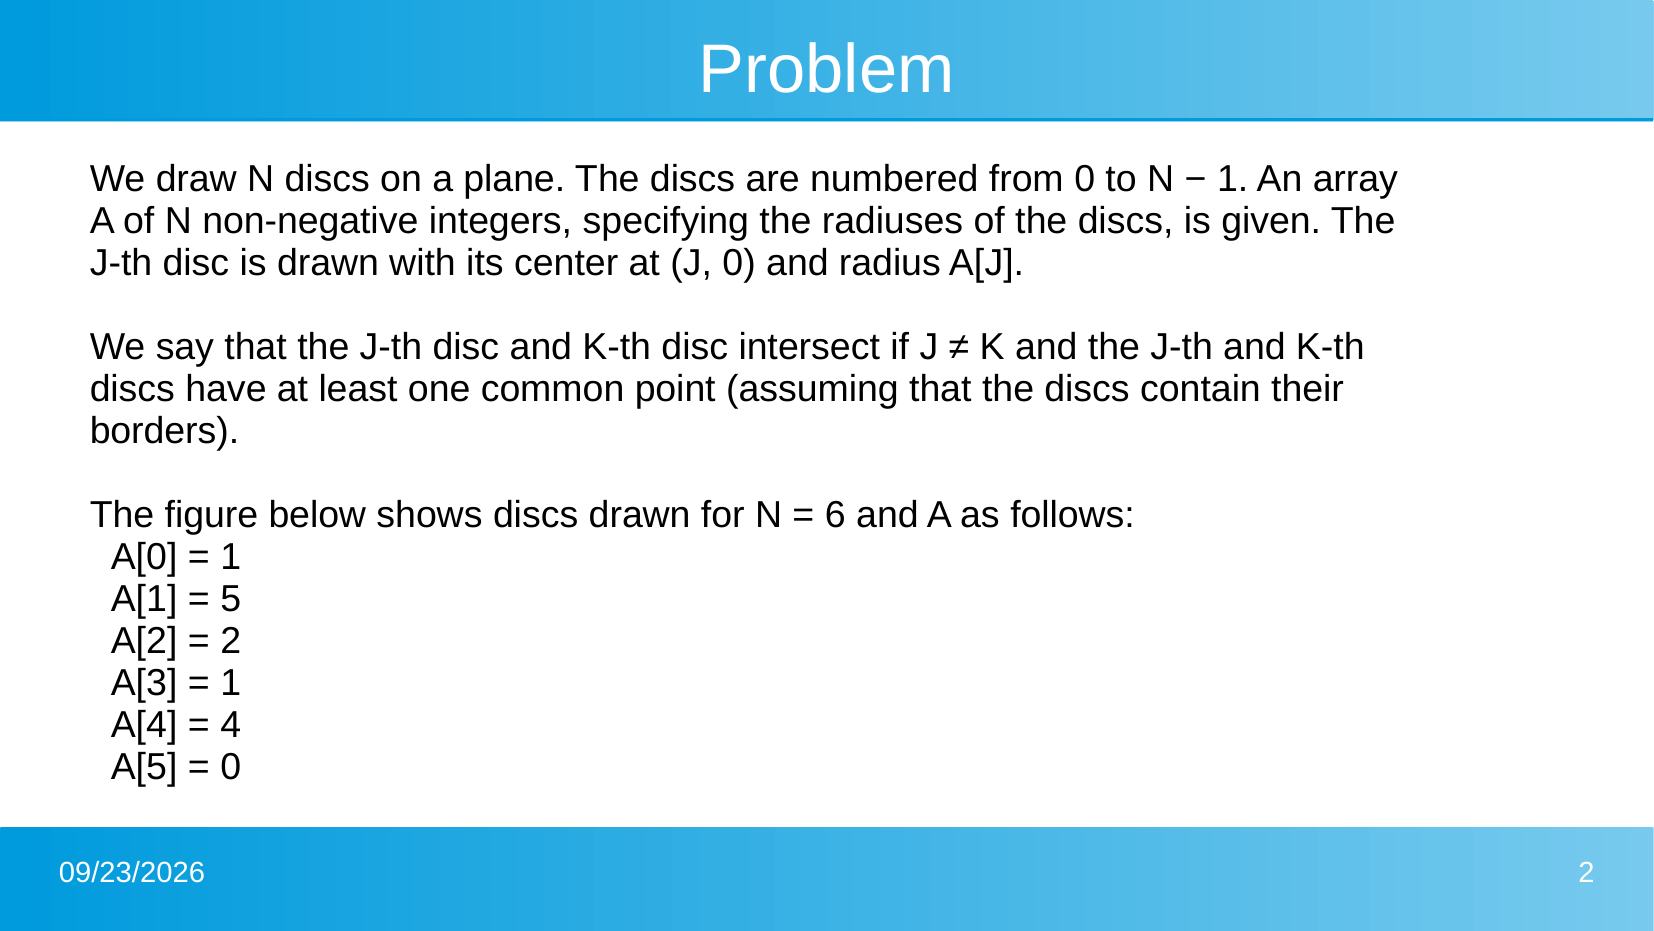

# Problem
We draw N discs on a plane. The discs are numbered from 0 to N − 1. An array A of N non-negative integers, specifying the radiuses of the discs, is given. The J-th disc is drawn with its center at (J, 0) and radius A[J].
We say that the J-th disc and K-th disc intersect if J ≠ K and the J-th and K-th discs have at least one common point (assuming that the discs contain their borders).
The figure below shows discs drawn for N = 6 and A as follows:
 A[0] = 1
 A[1] = 5
 A[2] = 2
 A[3] = 1
 A[4] = 4
 A[5] = 0
2